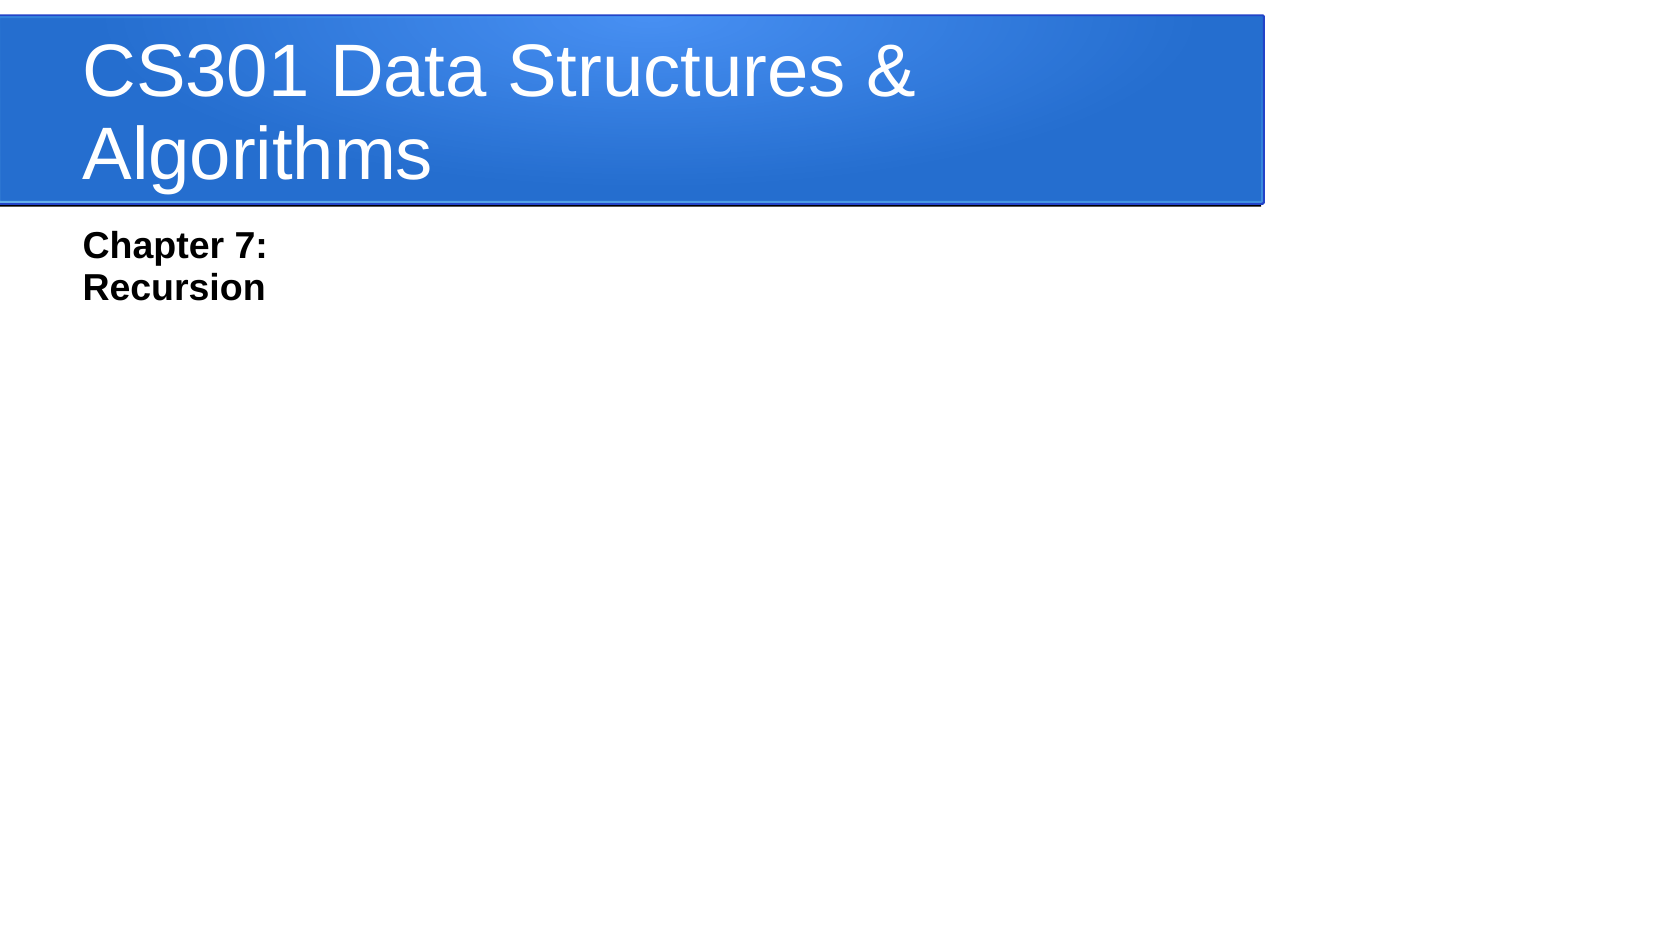

# CS301 Data Structures & Algorithms
Chapter 7:
Recursion